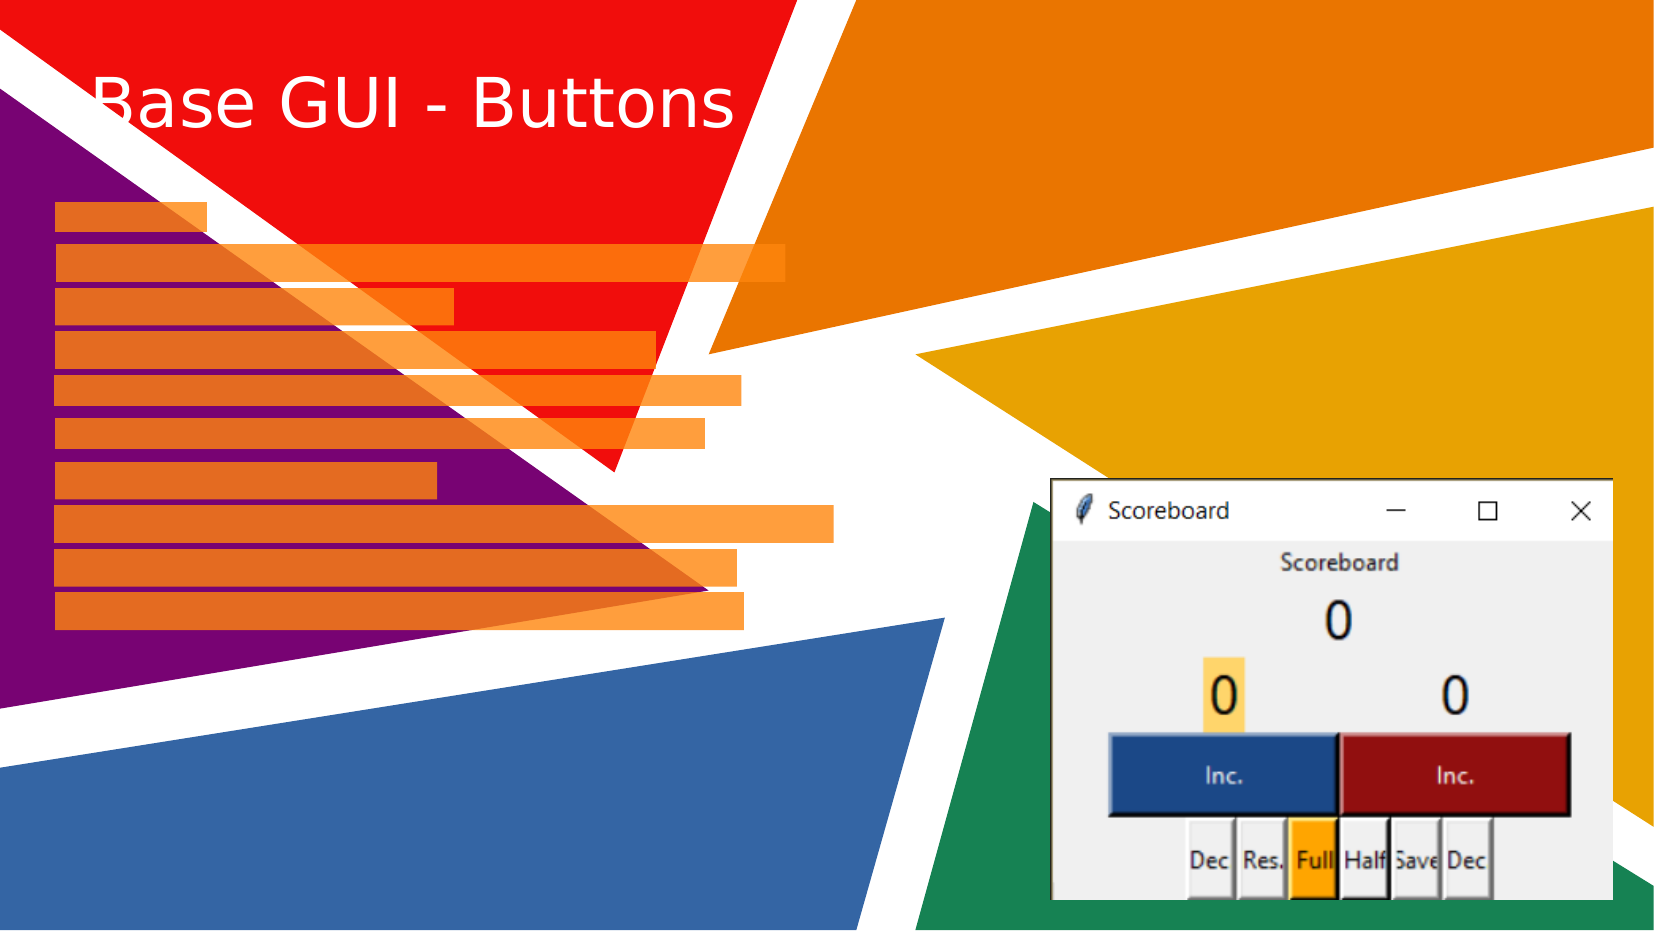

# Base GUI - Buttons
Buttons:
1. Inc increases score of the respective player i.e Blue or Red
(Blue always has the first serve)
2. Res resets the scores back to zero
3. Dec decreases the score if inc is pressed accidentally
4. Full/Half is the game type Full is for full game of 21 and Half is a game of 11
5. Save keeps the record in a .txt file